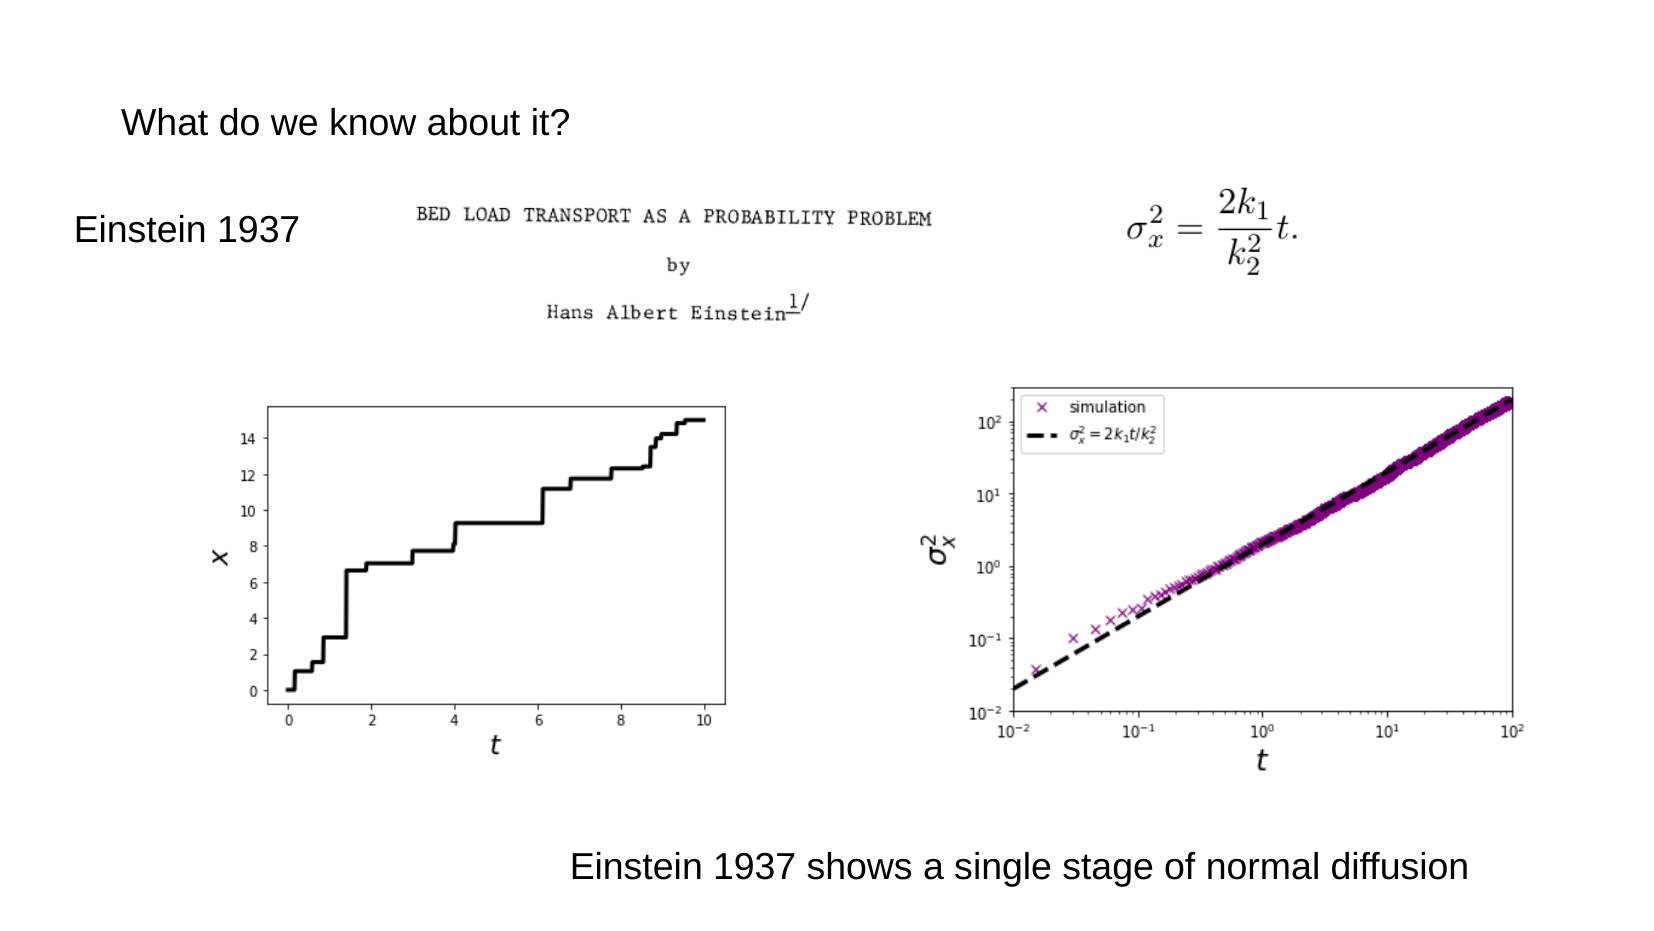

What do we know about it?
Einstein 1937
Einstein 1937 shows a single stage of normal diffusion